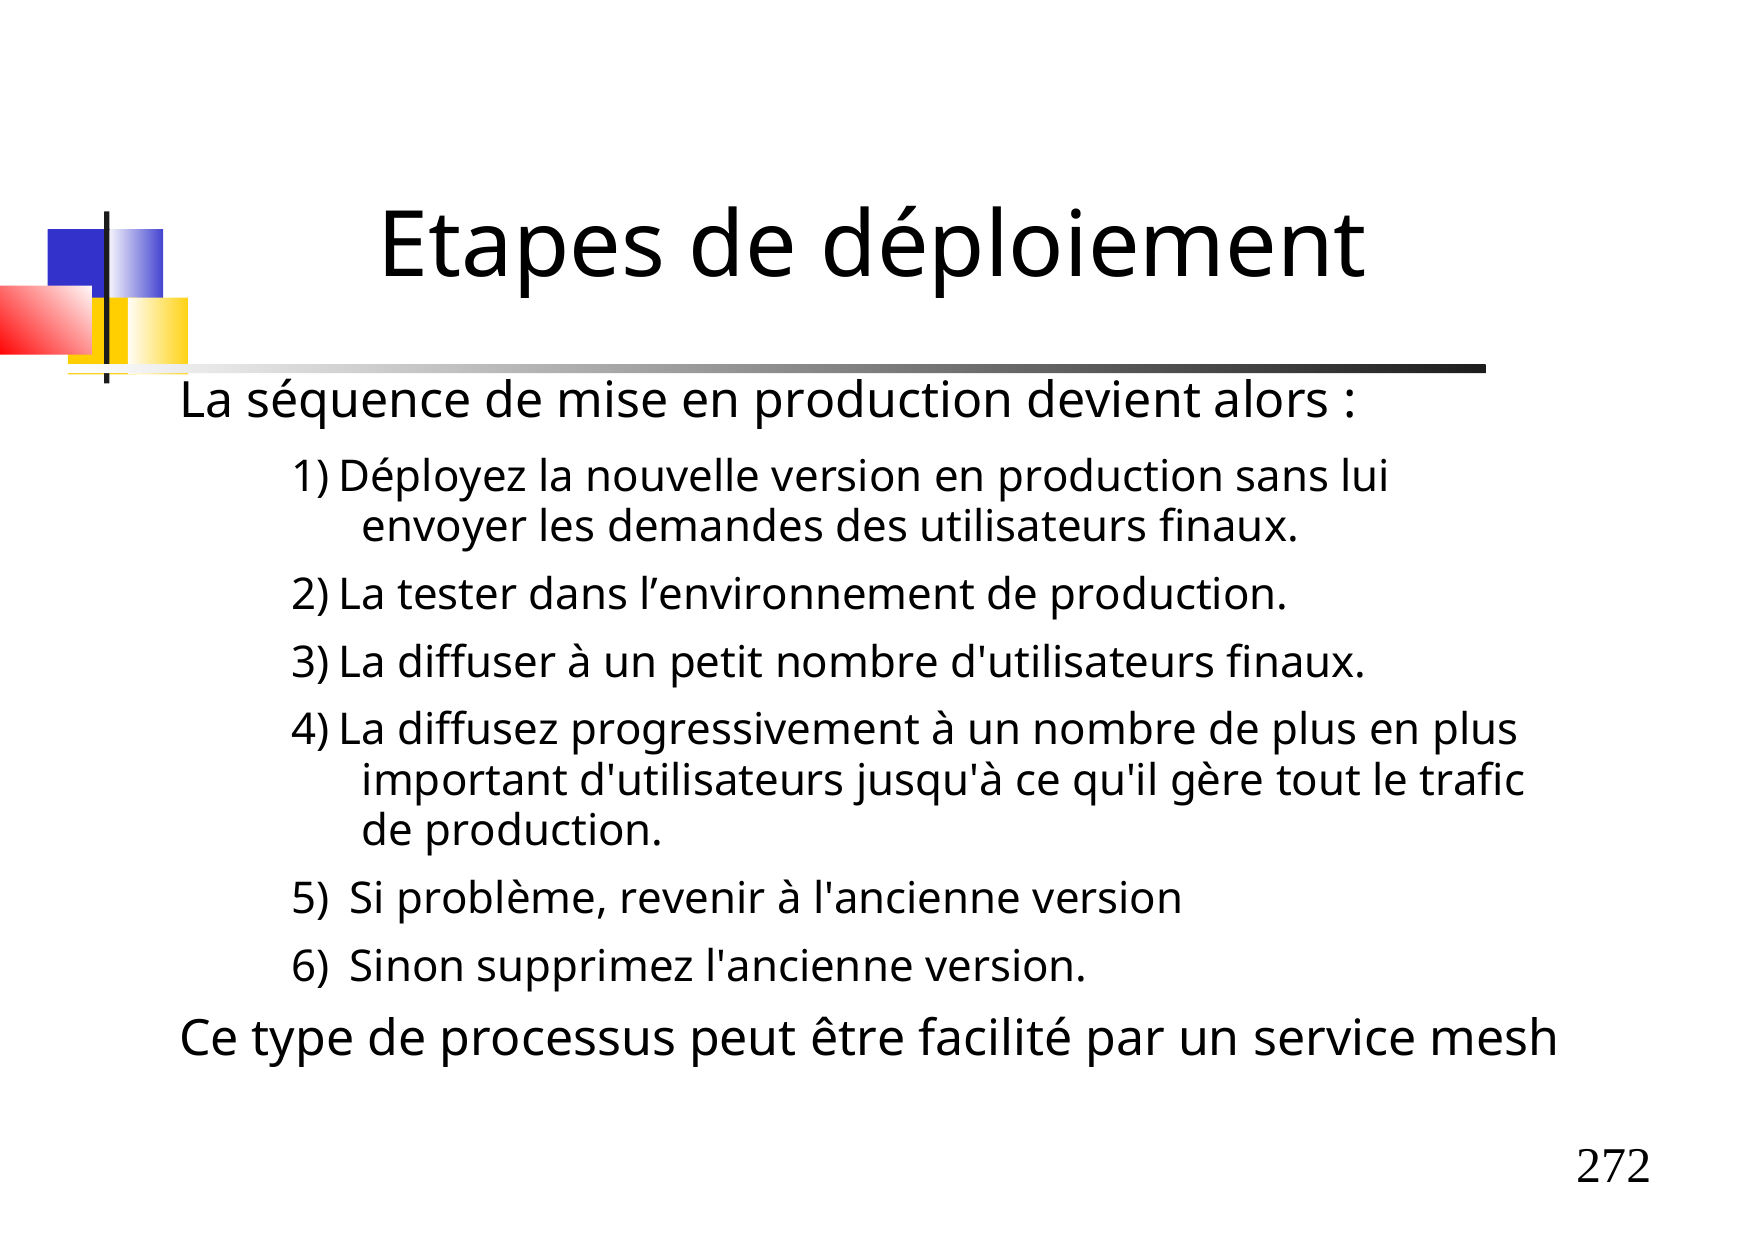

# Etapes de déploiement
La séquence de mise en production devient alors :
 Déployez la nouvelle version en production sans lui envoyer les demandes des utilisateurs finaux.
 La tester dans l’environnement de production.
 La diffuser à un petit nombre d'utilisateurs finaux.
 La diffusez progressivement à un nombre de plus en plus important d'utilisateurs jusqu'à ce qu'il gère tout le trafic de production.
 Si problème, revenir à l'ancienne version
 Sinon supprimez l'ancienne version.
Ce type de processus peut être facilité par un service mesh